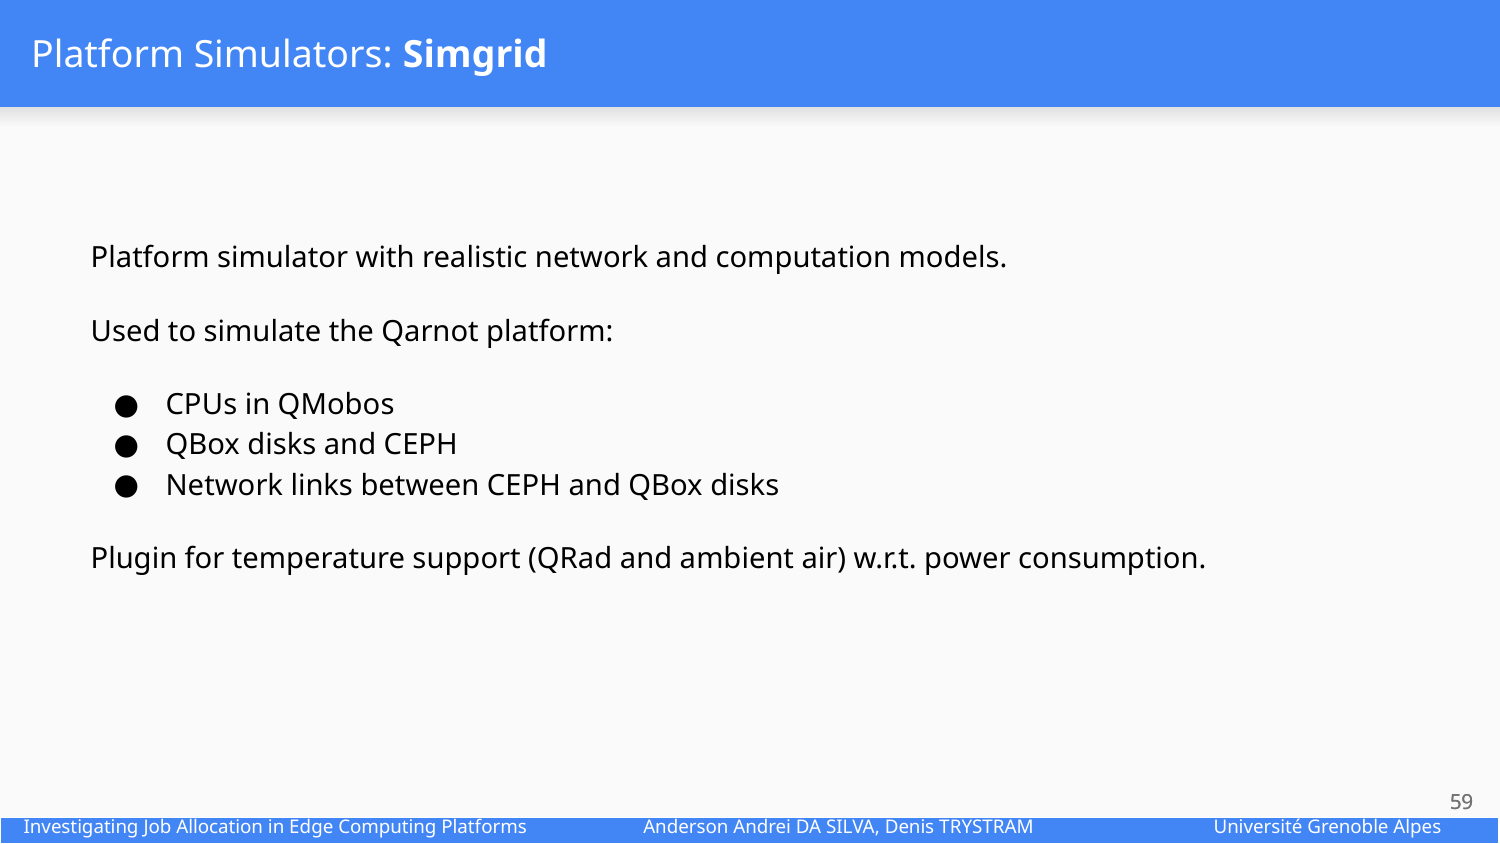

Platform Simulators: Simgrid
# Platform simulator with realistic network and computation models.
Used to simulate the Qarnot platform:
CPUs in QMobos
QBox disks and CEPH
Network links between CEPH and QBox disks
Plugin for temperature support (QRad and ambient air) w.r.t. power consumption.
Investigating Job Allocation in Edge Computing Platforms
Anderson Andrei DA SILVA, Denis TRYSTRAM
Université Grenoble Alpes